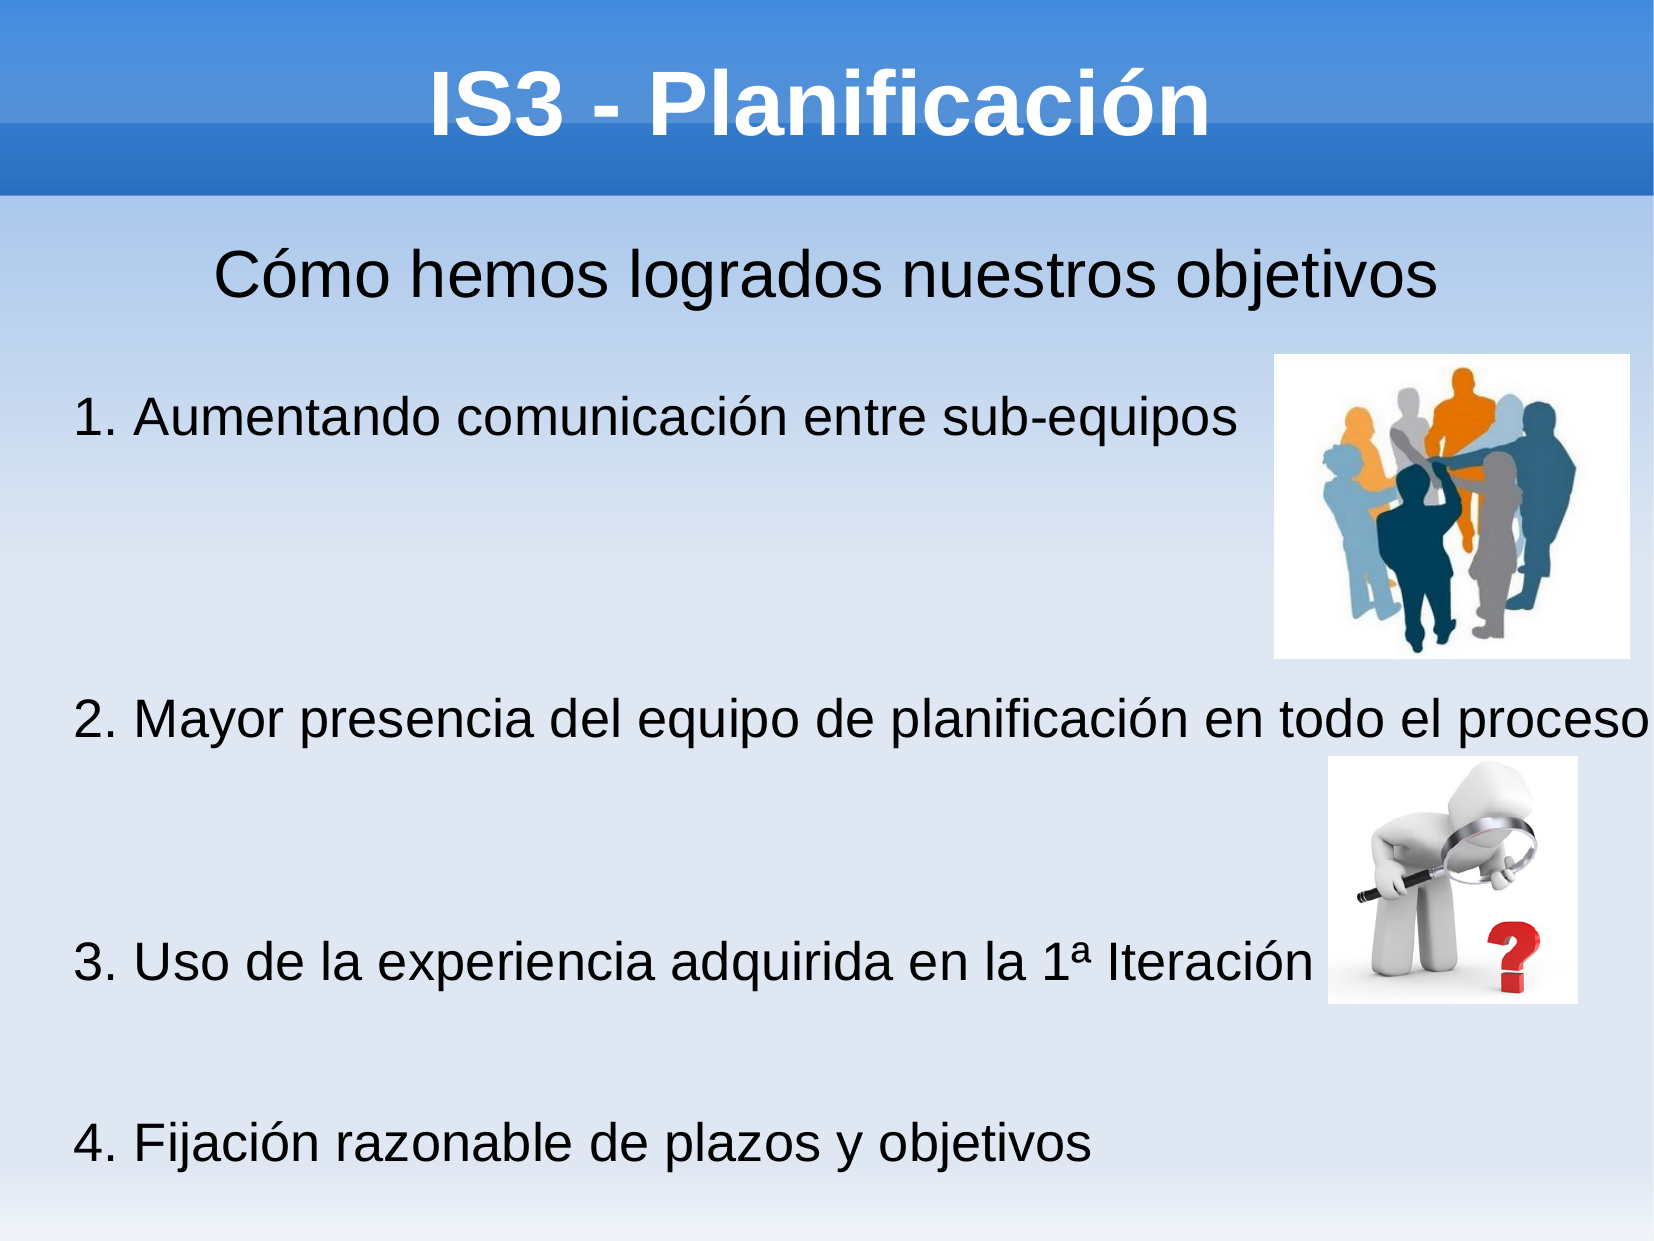

# IS3 - Planificación
Cómo hemos logrados nuestros objetivos
	1. Aumentando comunicación entre sub-equipos
	2. Mayor presencia del equipo de planificación en todo el proceso
	3. Uso de la experiencia adquirida en la 1ª Iteración
	4. Fijación razonable de plazos y objetivos